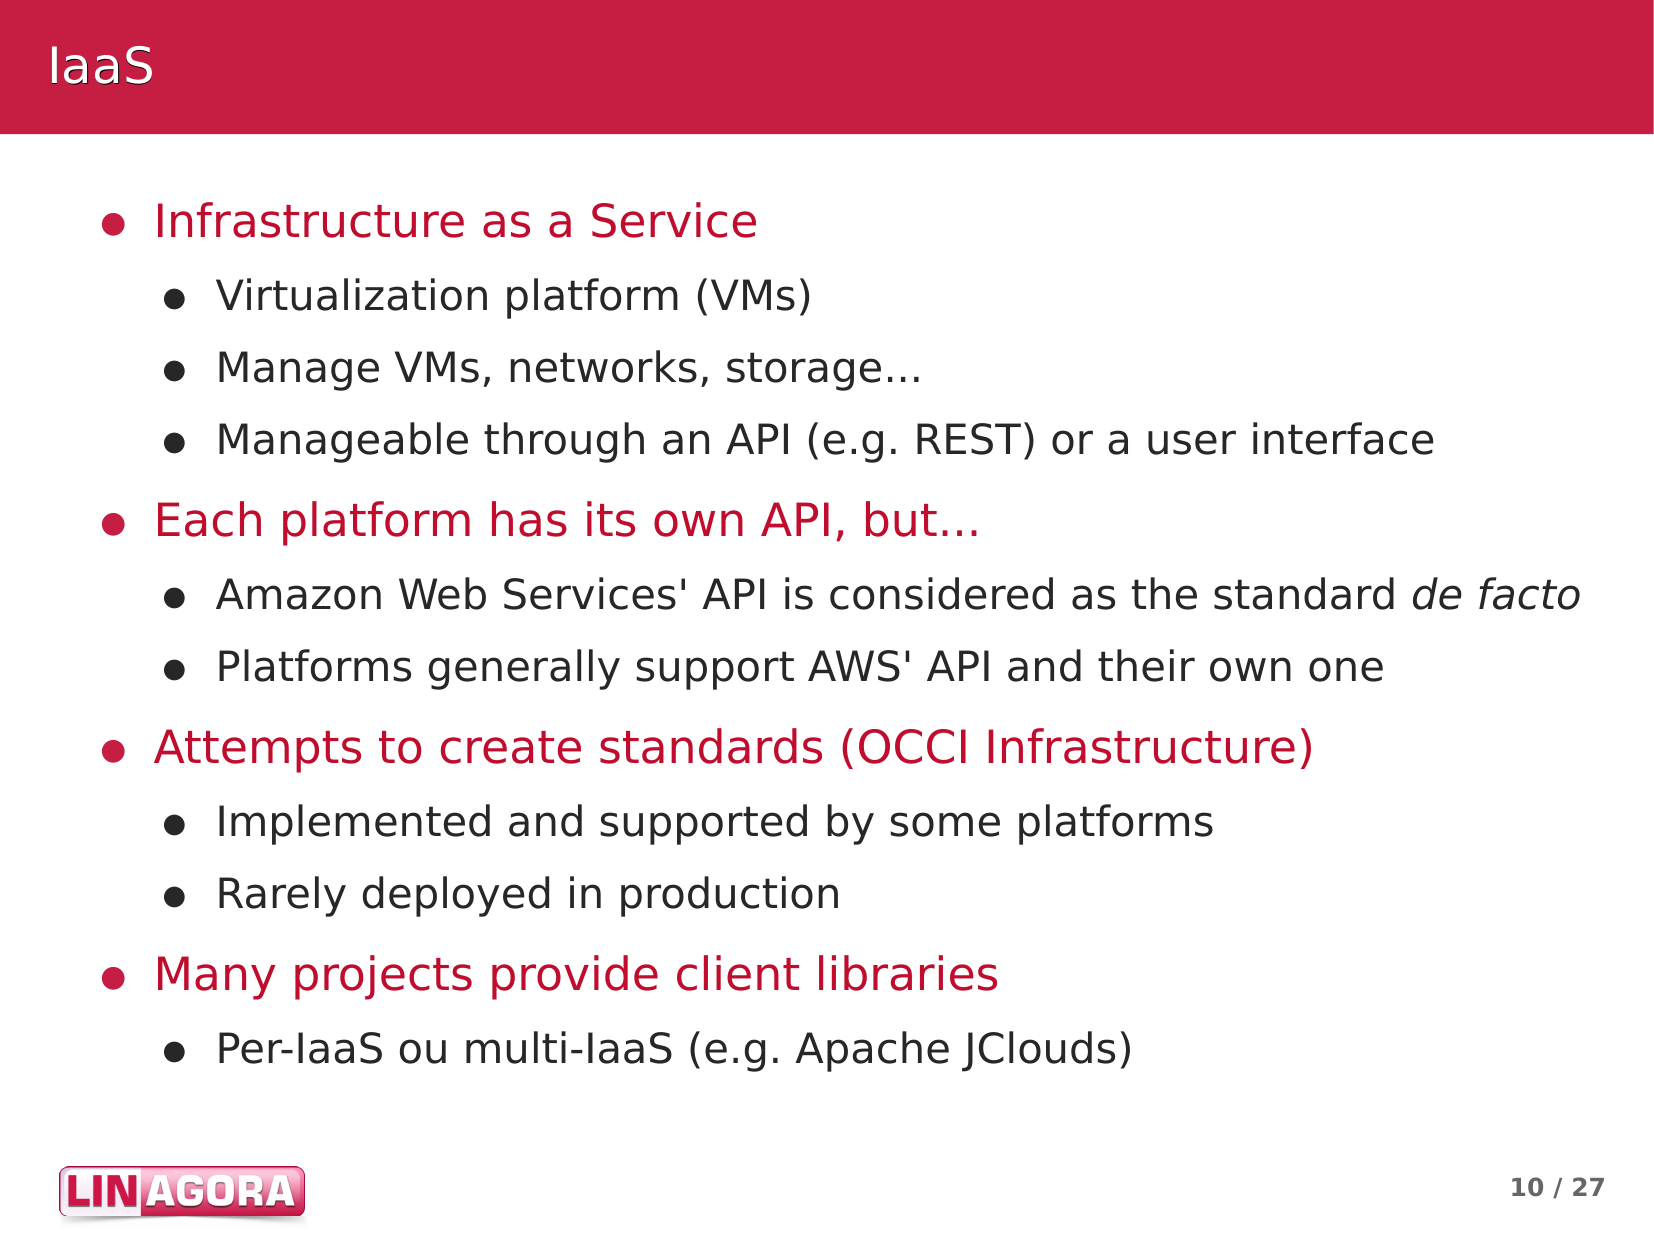

# IaaS
Infrastructure as a Service
Virtualization platform (VMs)
Manage VMs, networks, storage...
Manageable through an API (e.g. REST) or a user interface
Each platform has its own API, but...
Amazon Web Services' API is considered as the standard de facto
Platforms generally support AWS' API and their own one
Attempts to create standards (OCCI Infrastructure)
Implemented and supported by some platforms
Rarely deployed in production
Many projects provide client libraries
Per-IaaS ou multi-IaaS (e.g. Apache JClouds)